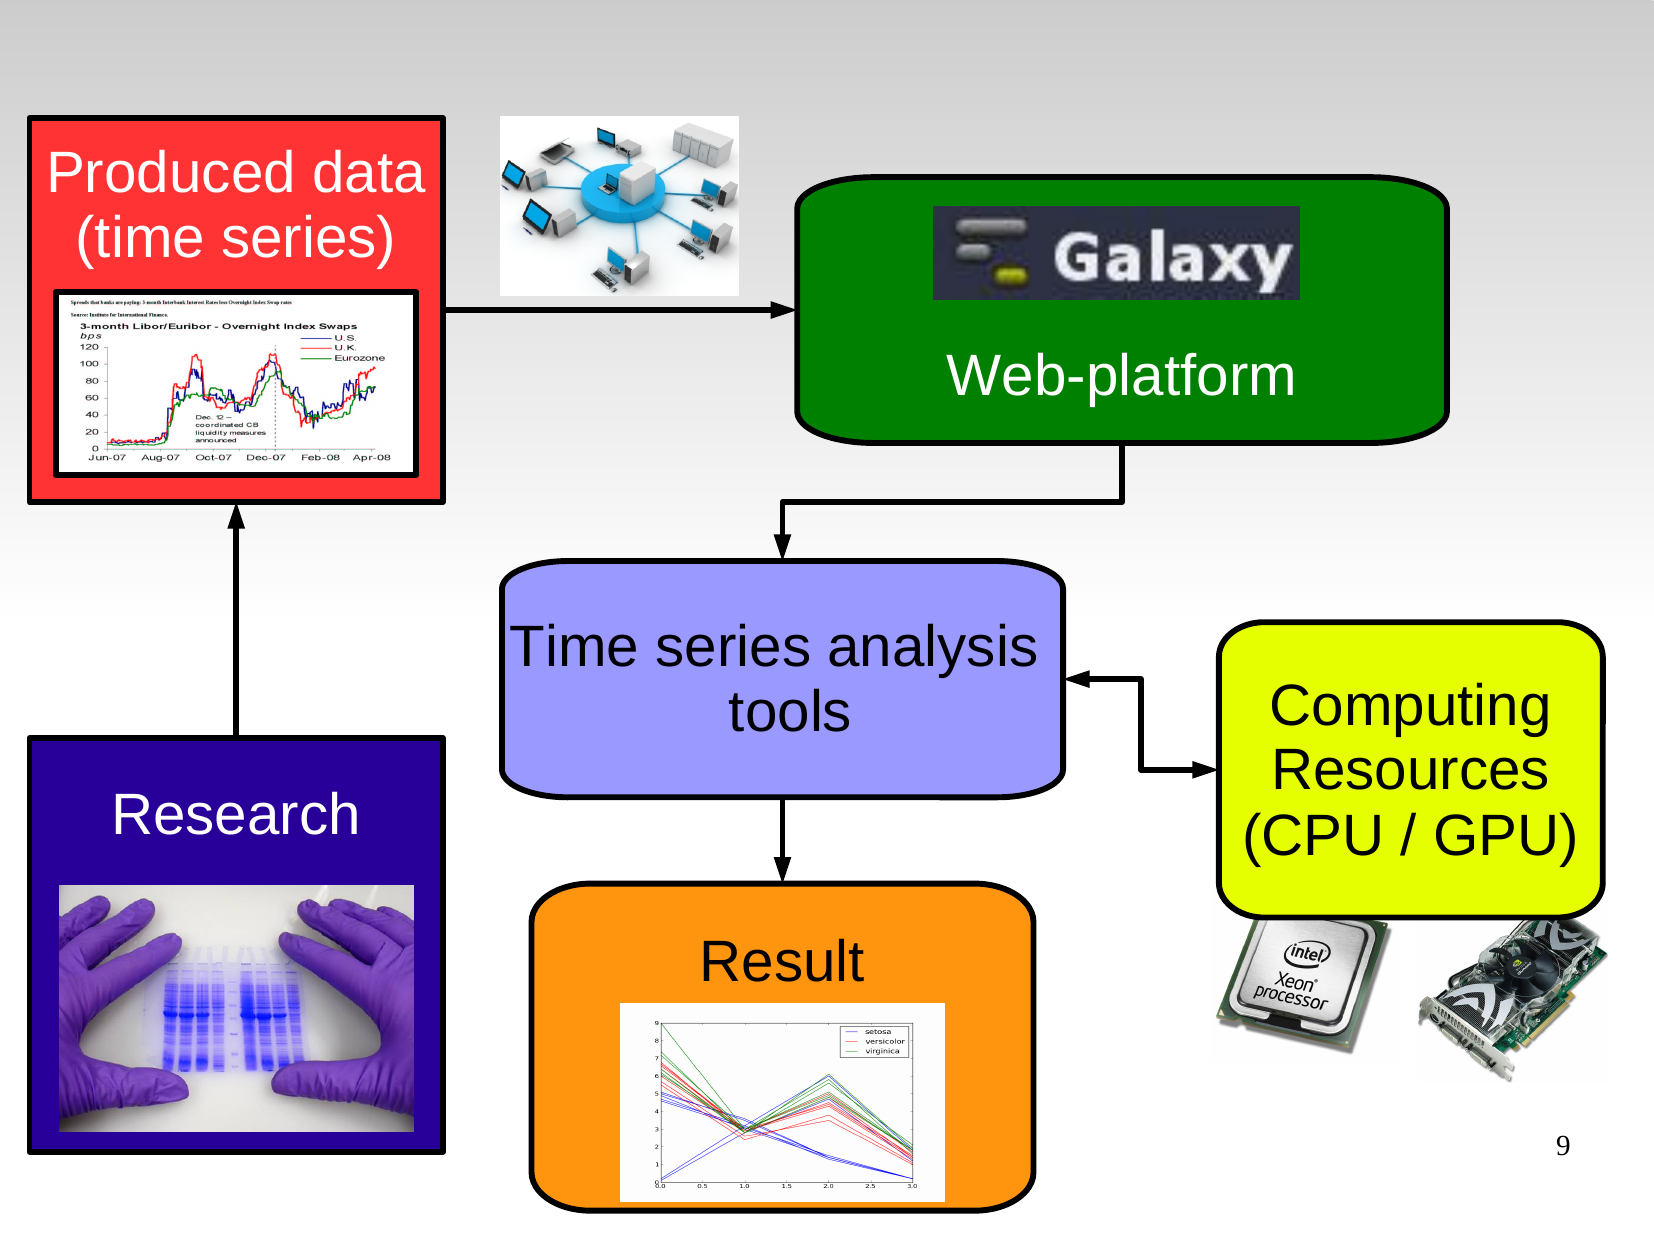

Produced data
(time series)
Web-platform
Time series analysis
 tools
Computing
Resources
(CPU / GPU)
Research
Result
9